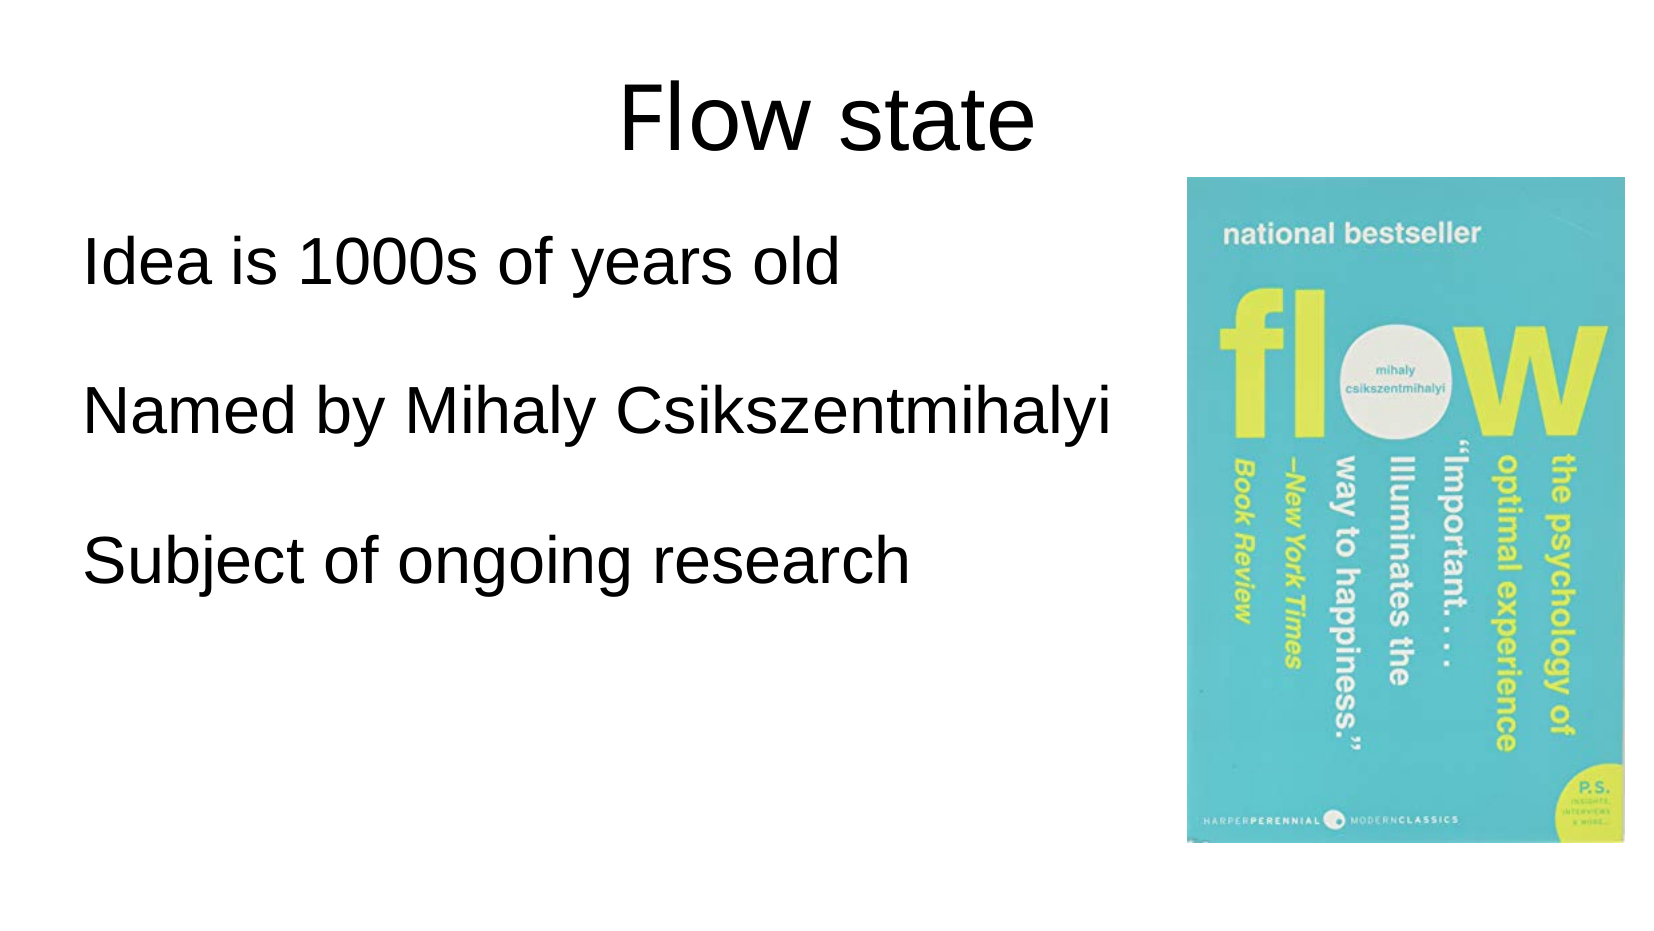

# Flow state
Idea is 1000s of years old
Named by Mihaly Csikszentmihalyi
Subject of ongoing research